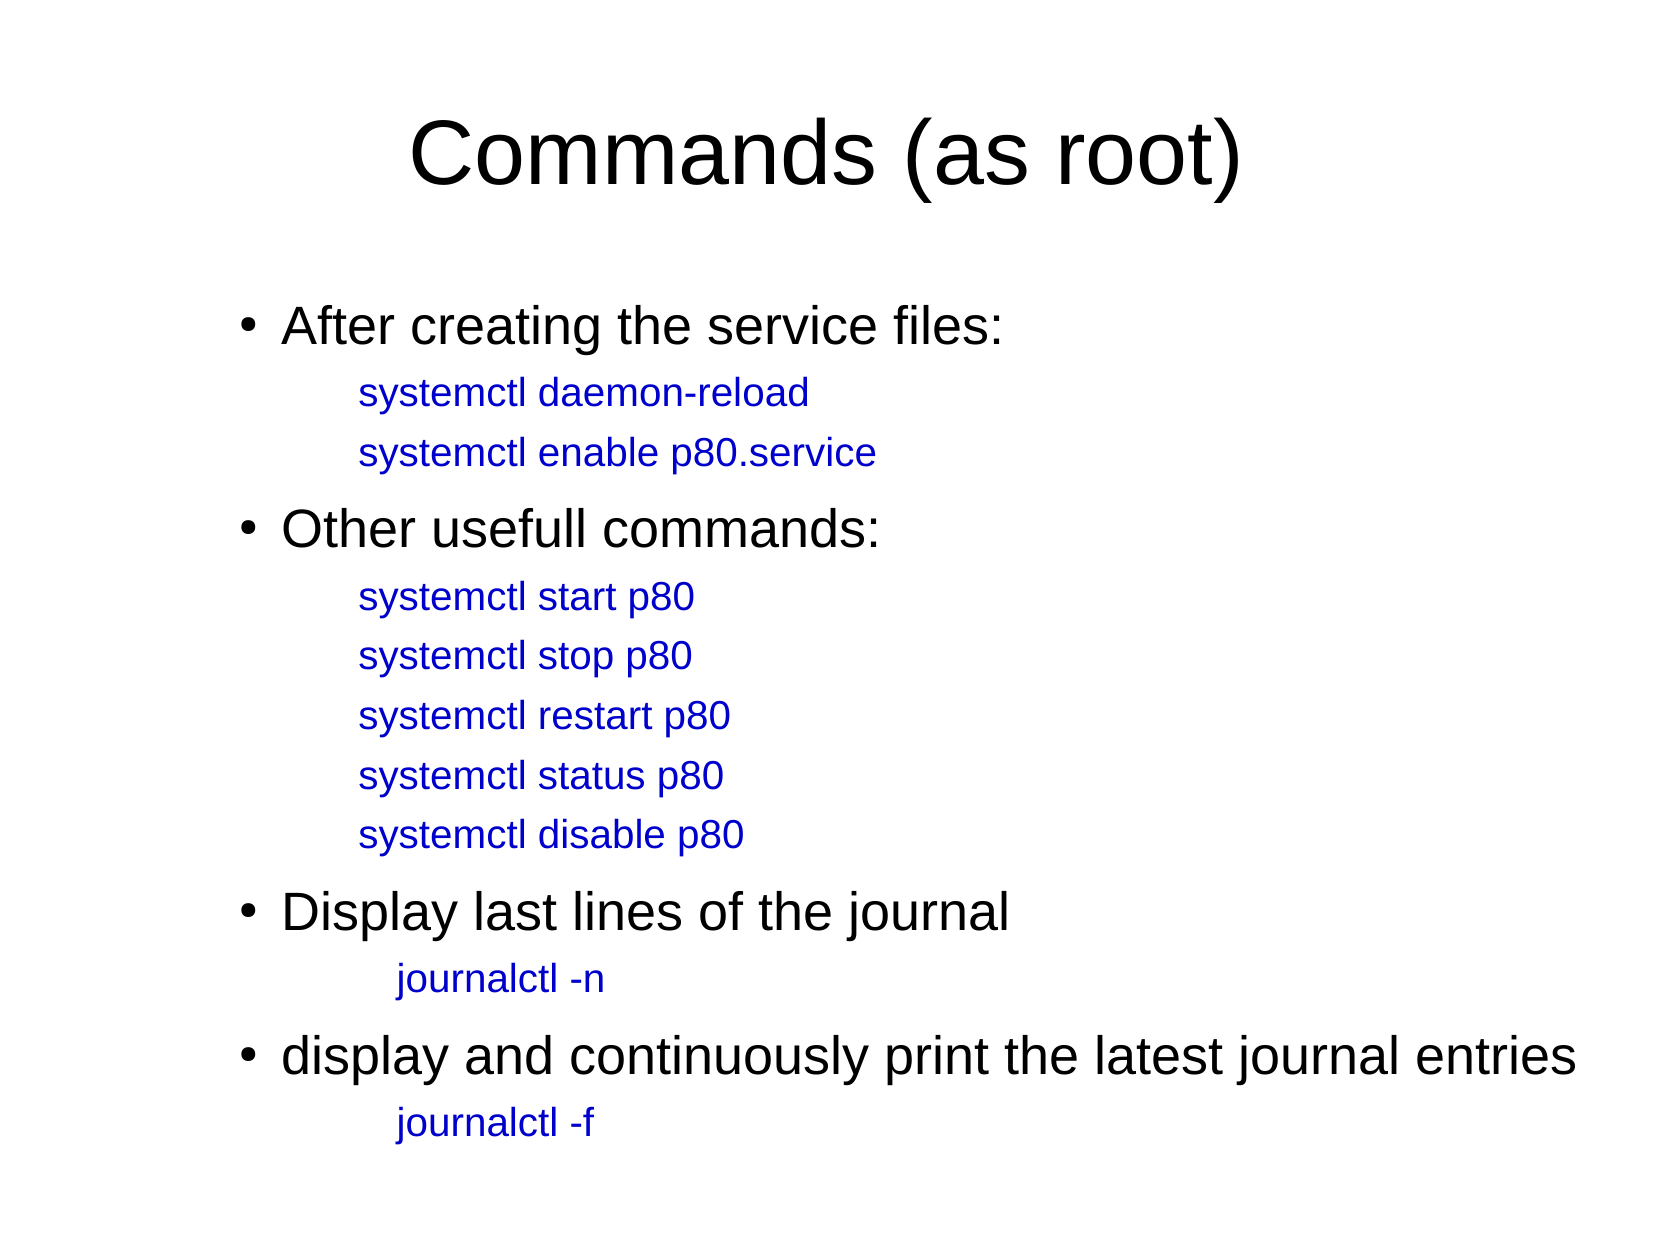

# Commands (as root)
After creating the service files:
systemctl daemon-reload
systemctl enable p80.service
Other usefull commands:
systemctl start p80
systemctl stop p80
systemctl restart p80
systemctl status p80
systemctl disable p80
Display last lines of the journal
journalctl -n
display and continuously print the latest journal entries
journalctl -f